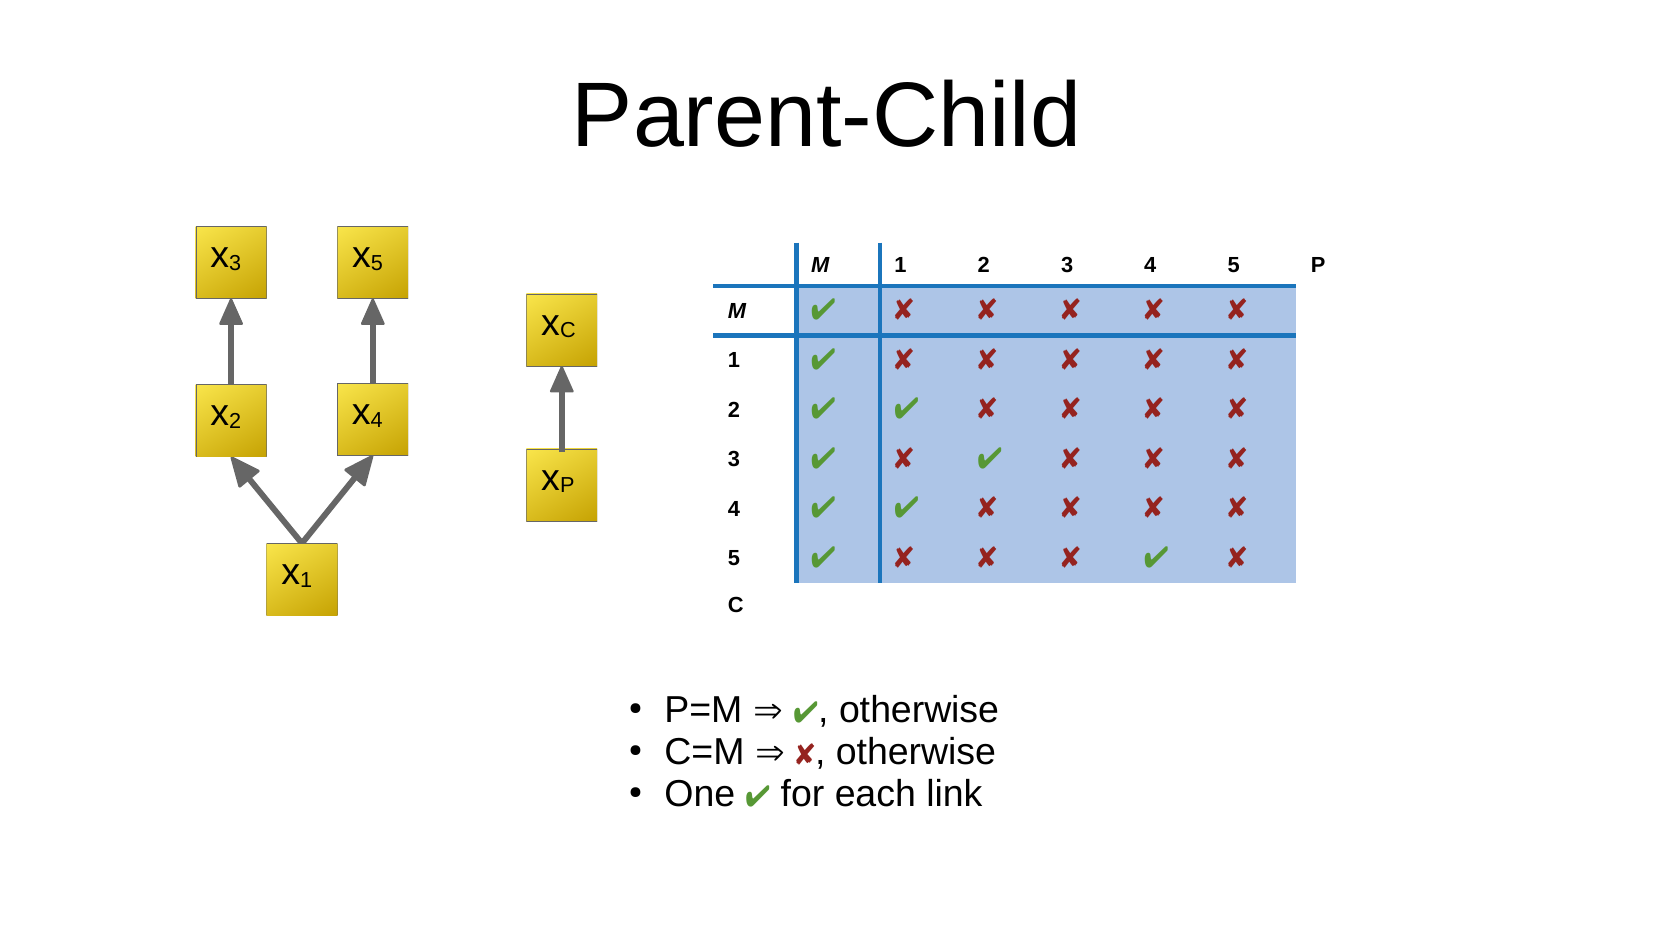

# Parent-Child
x3
x5
| | M | 1 | 2 | 3 | 4 | 5 | P |
| --- | --- | --- | --- | --- | --- | --- | --- |
| M | ✔ | ✘ | ✘ | ✘ | ✘ | ✘ | |
| 1 | ✔ | ✘ | ✘ | ✘ | ✘ | ✘ | |
| 2 | ✔ | ✔ | ✘ | ✘ | ✘ | ✘ | |
| 3 | ✔ | ✘ | ✔ | ✘ | ✘ | ✘ | |
| 4 | ✔ | ✔ | ✘ | ✘ | ✘ | ✘ | |
| 5 | ✔ | ✘ | ✘ | ✘ | ✔ | ✘ | |
| C | | | | | | | |
xC
x4
x2
xP
x1
P=M ⇒ ✔, otherwise
C=M ⇒ ✘, otherwise
One ✔ for each link